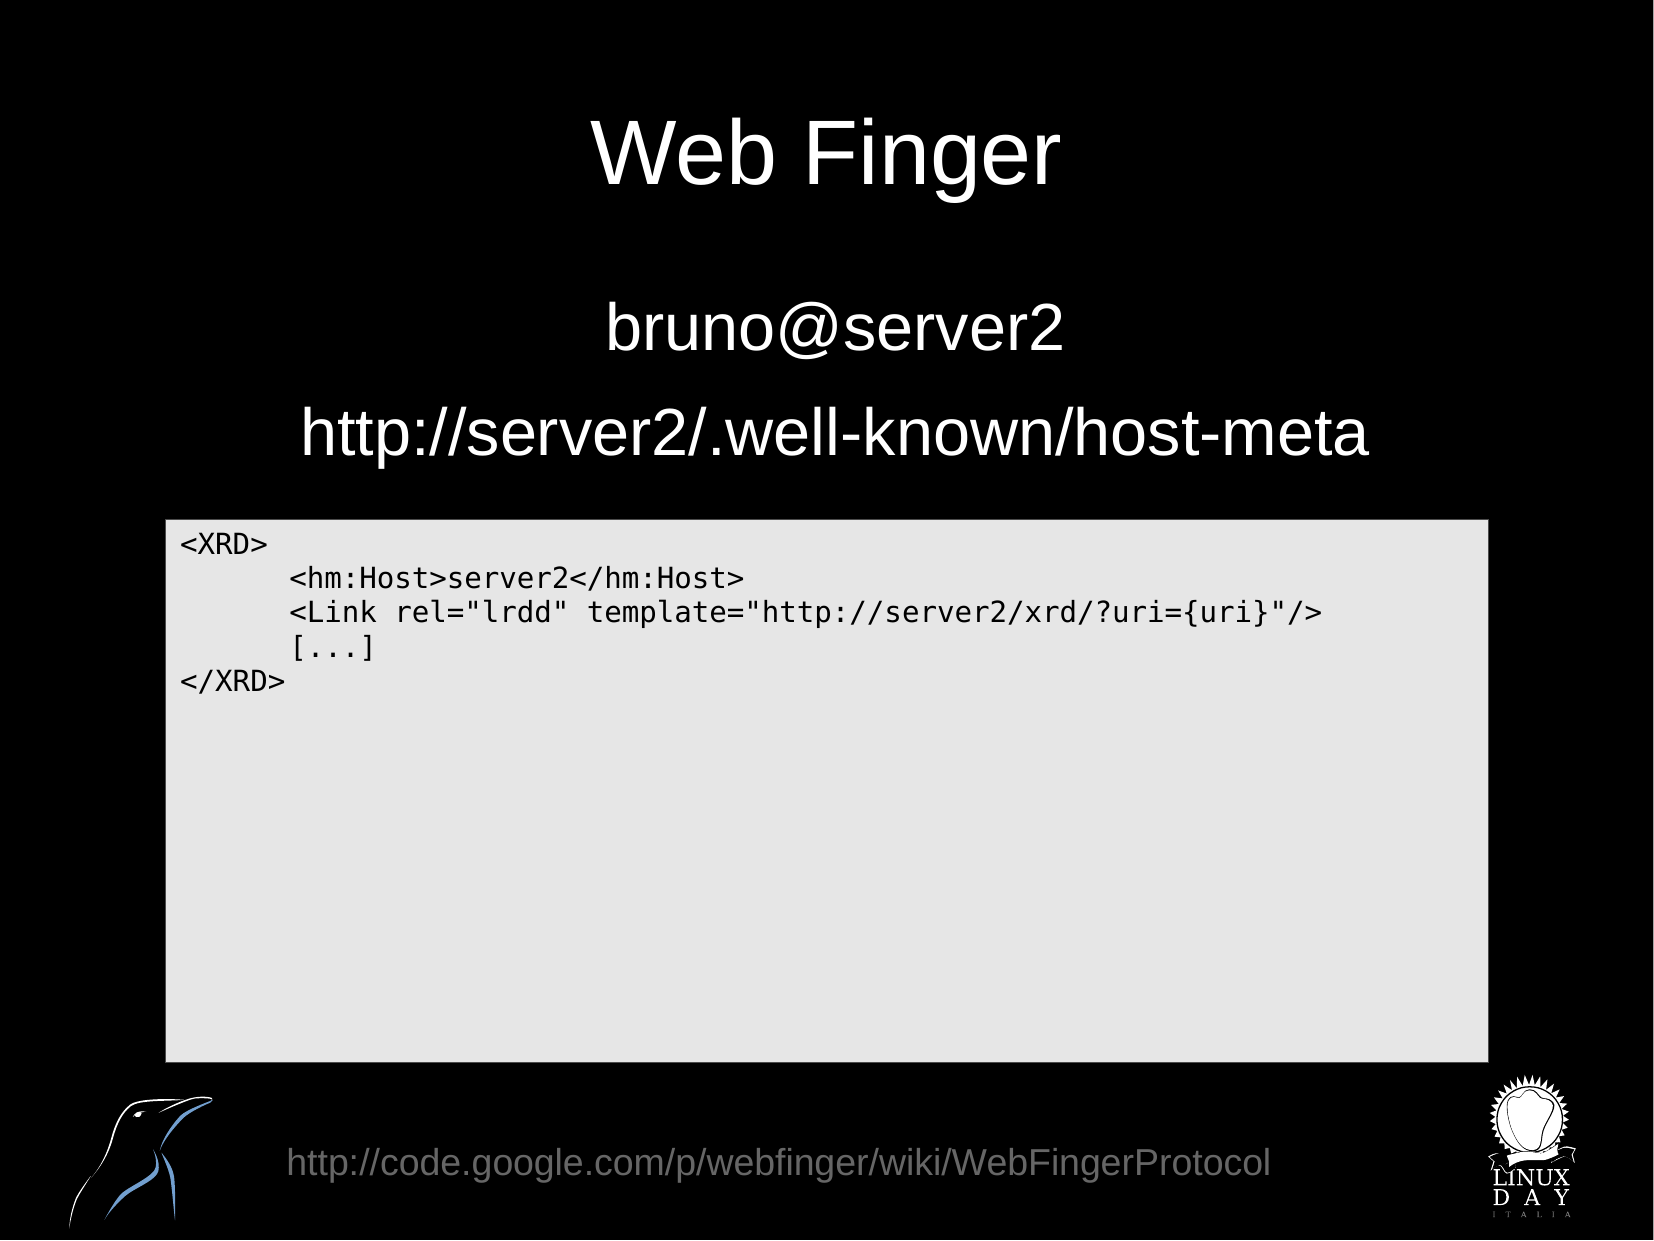

# Web Finger
bruno@server2
http://server2/.well-known/host-meta
<XRD>
	<hm:Host>server2</hm:Host>
	<Link rel="lrdd" template="http://server2/xrd/?uri={uri}"/>
	[...]
</XRD>
http://code.google.com/p/webfinger/wiki/WebFingerProtocol